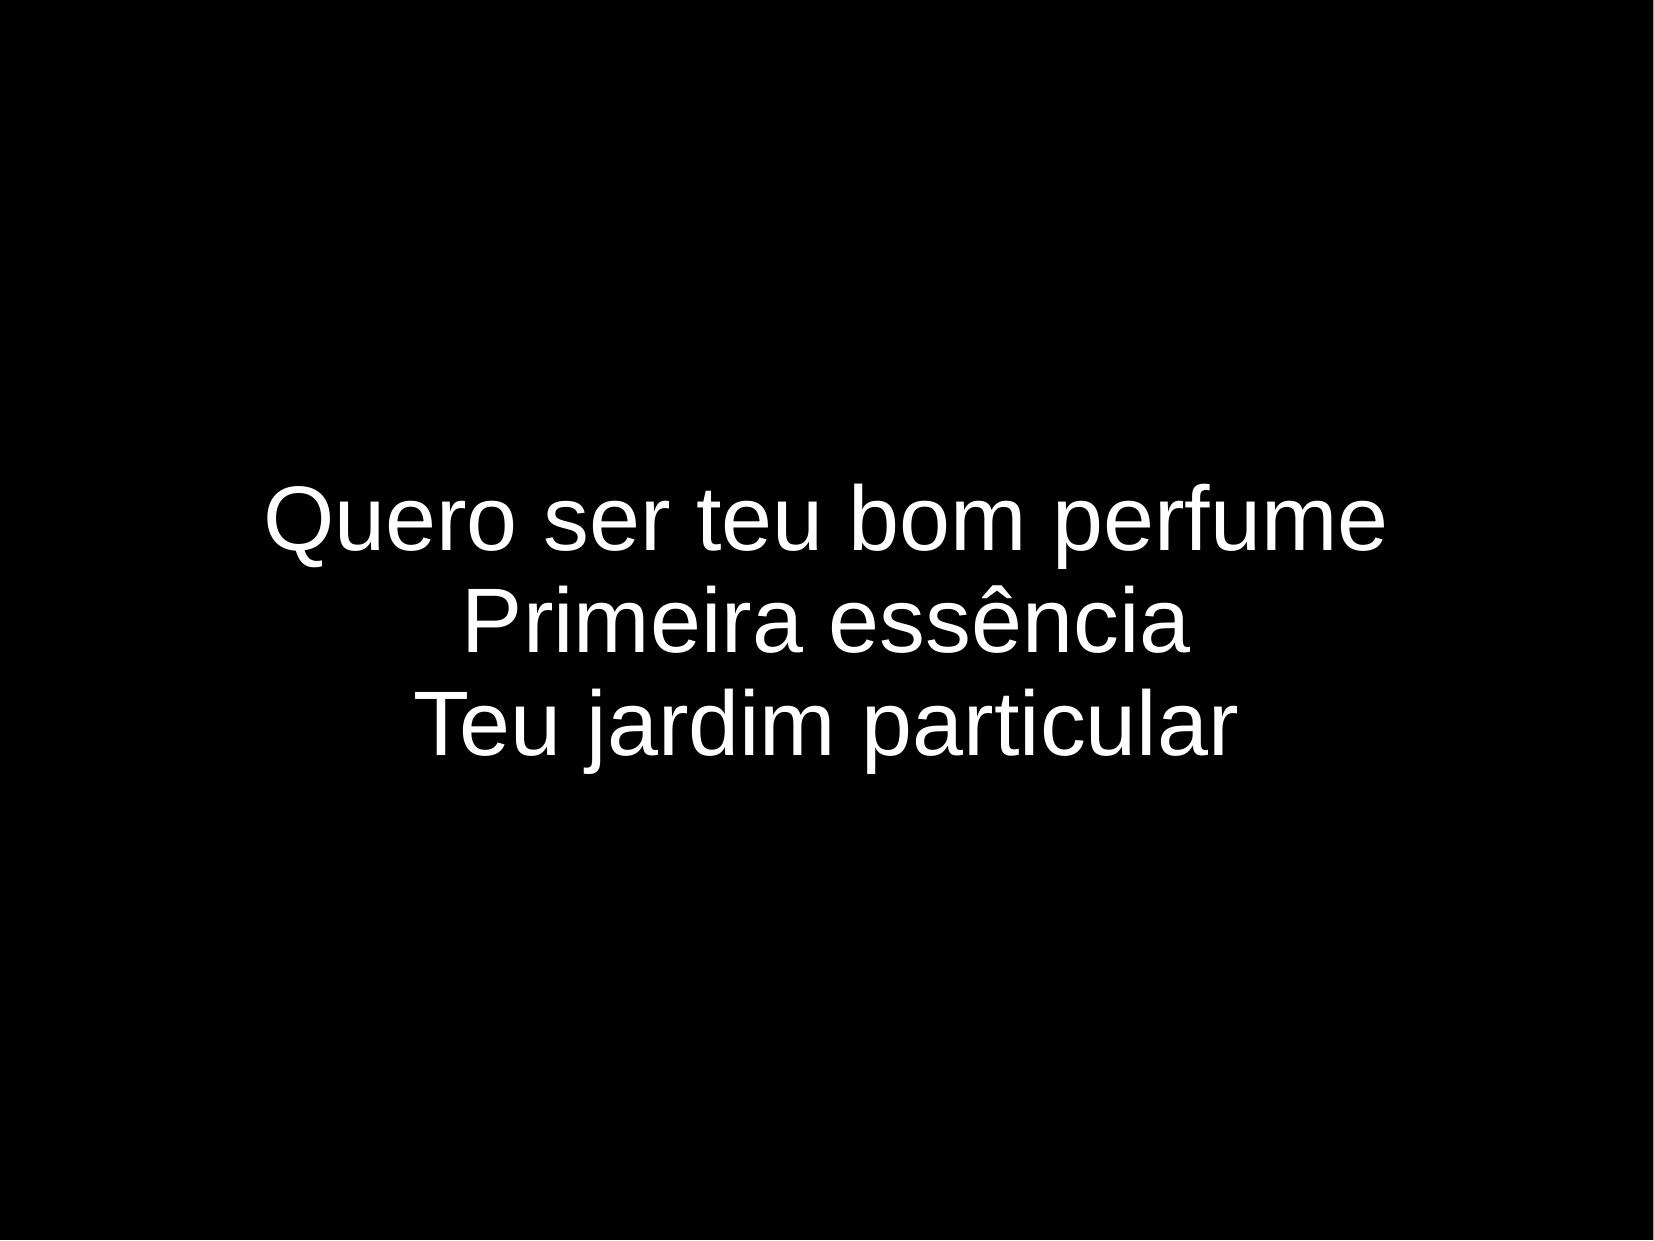

# Quero ser teu bom perfume
Primeira essência
Teu jardim particular